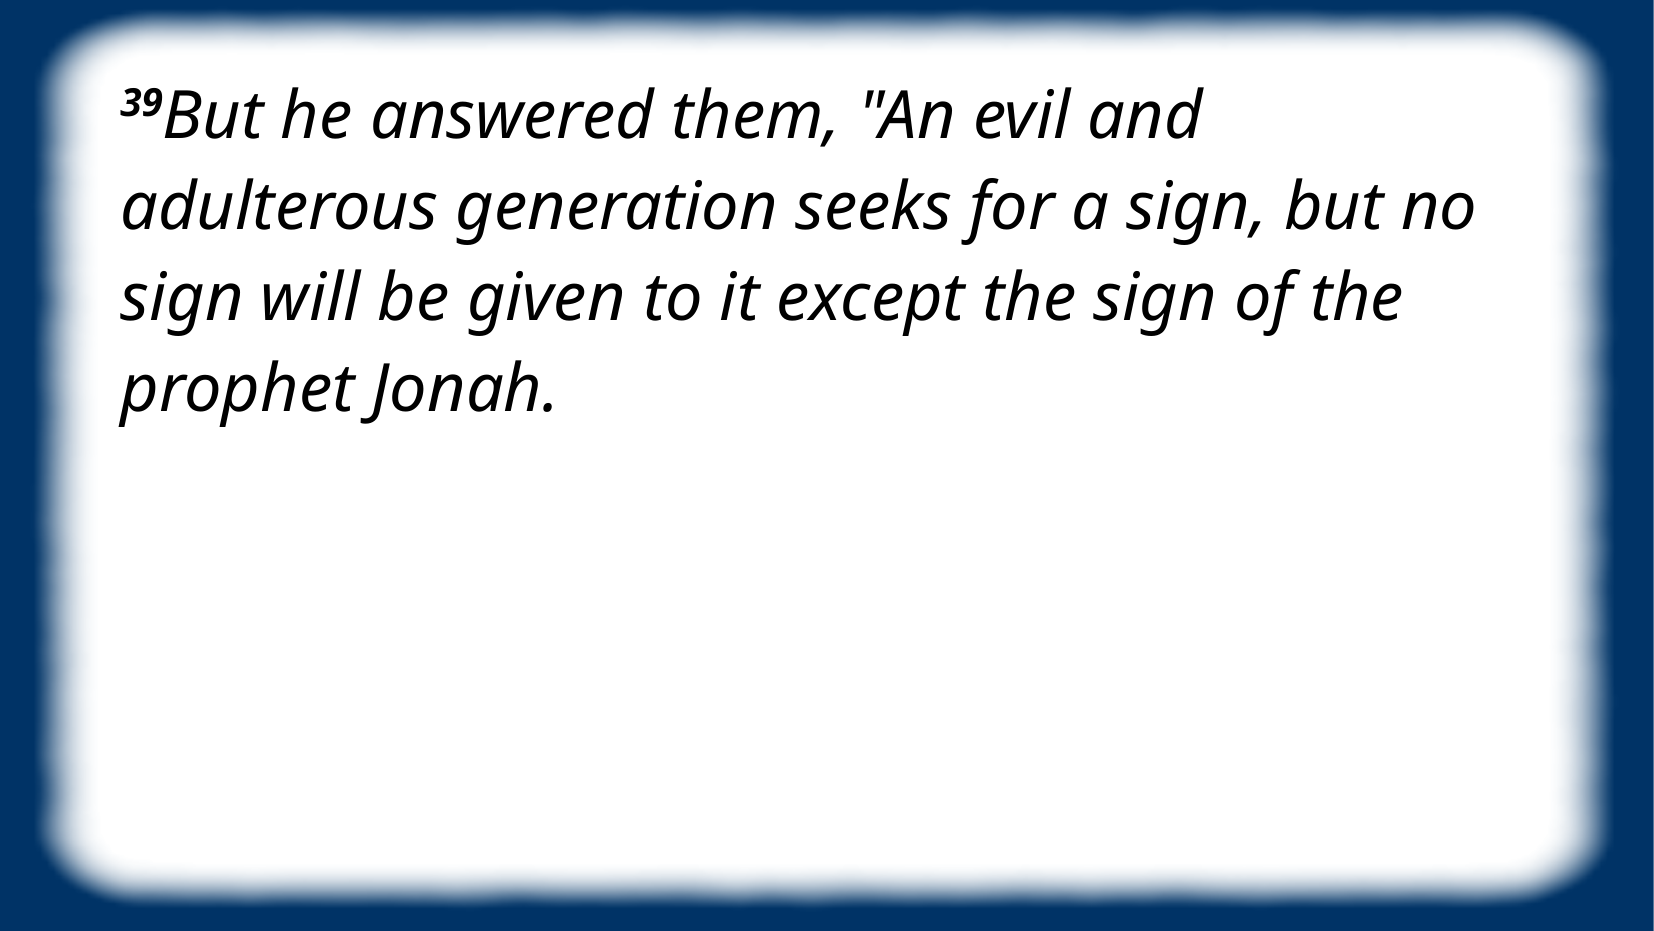

39But he answered them, "An evil and adulterous generation seeks for a sign, but no sign will be given to it except the sign of the prophet Jonah.